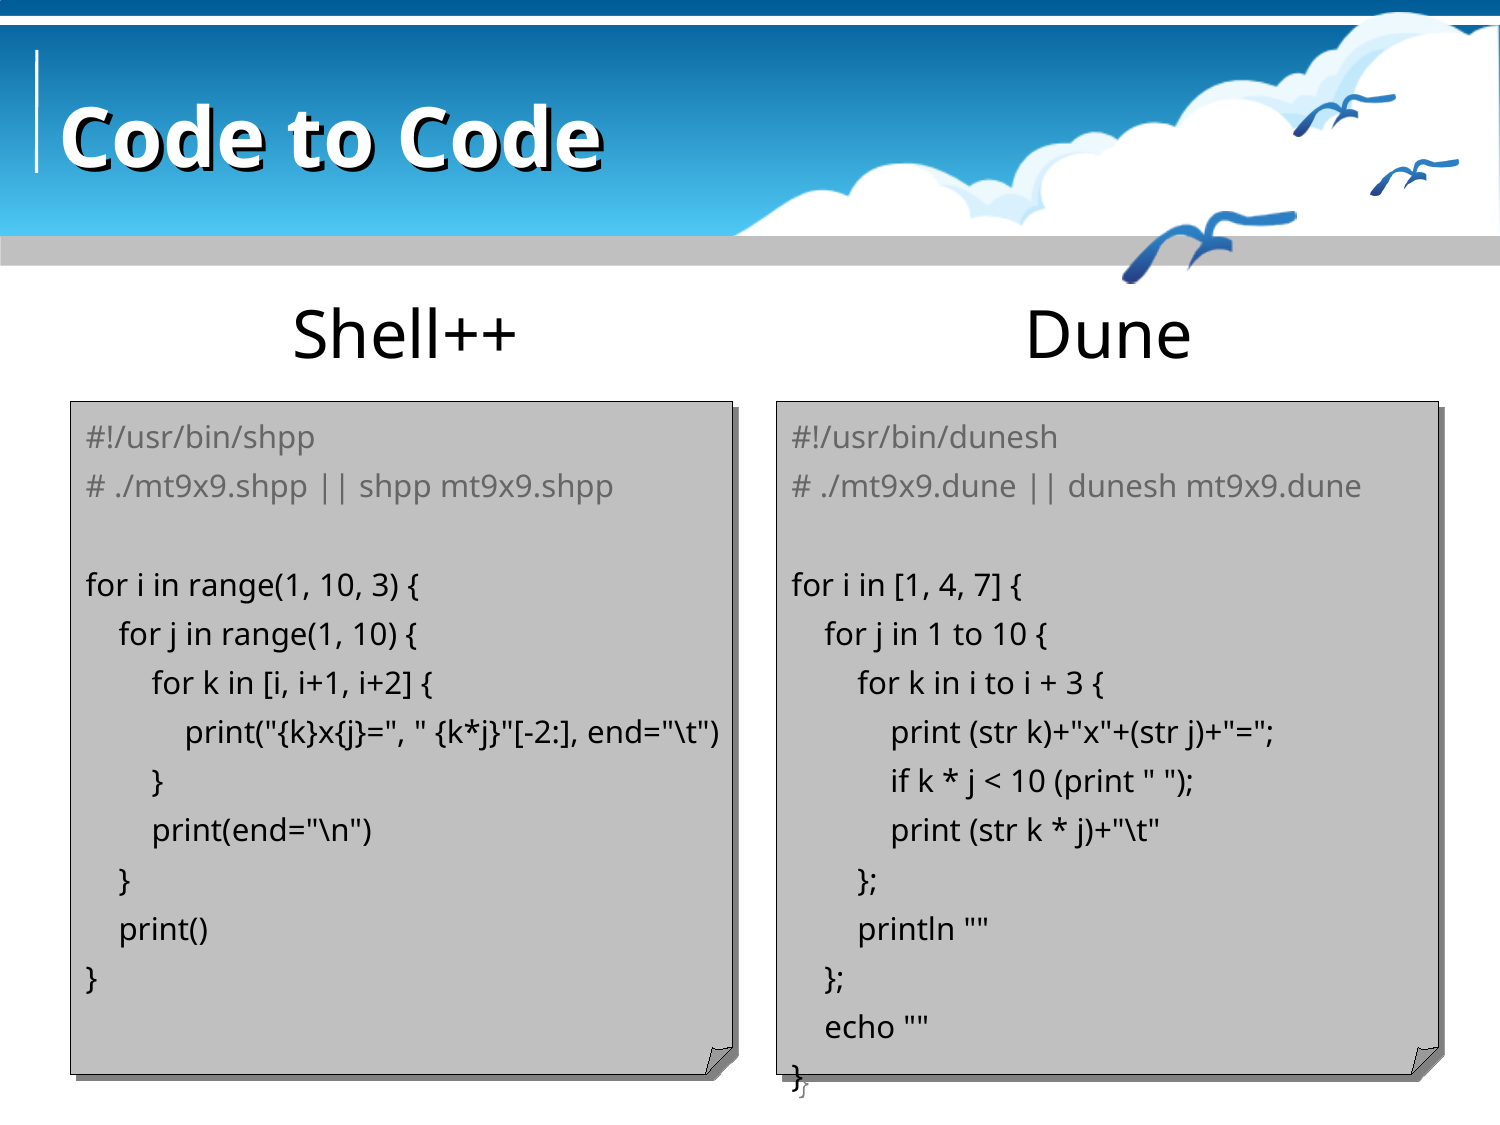

# Code to Code
Shell++
Dune
#!/usr/bin/shpp
# ./mt9x9.shpp || shpp mt9x9.shpp
for i in range(1, 10, 3) {
 for j in range(1, 10) {
 for k in [i, i+1, i+2] {
 print("{k}x{j}=", " {k*j}"[-2:], end="\t")
 }
 print(end="\n")
 }
 print()
}
#!/usr/bin/dunesh
# ./mt9x9.dune || dunesh mt9x9.dune
for i in [1, 4, 7] {
 for j in 1 to 10 {
 for k in i to i + 3 {
 print (str k)+"x"+(str j)+"=";
 if k * j < 10 (print " ");
 print (str k * j)+"\t"
 };
 println ""
 };
 echo ""
}